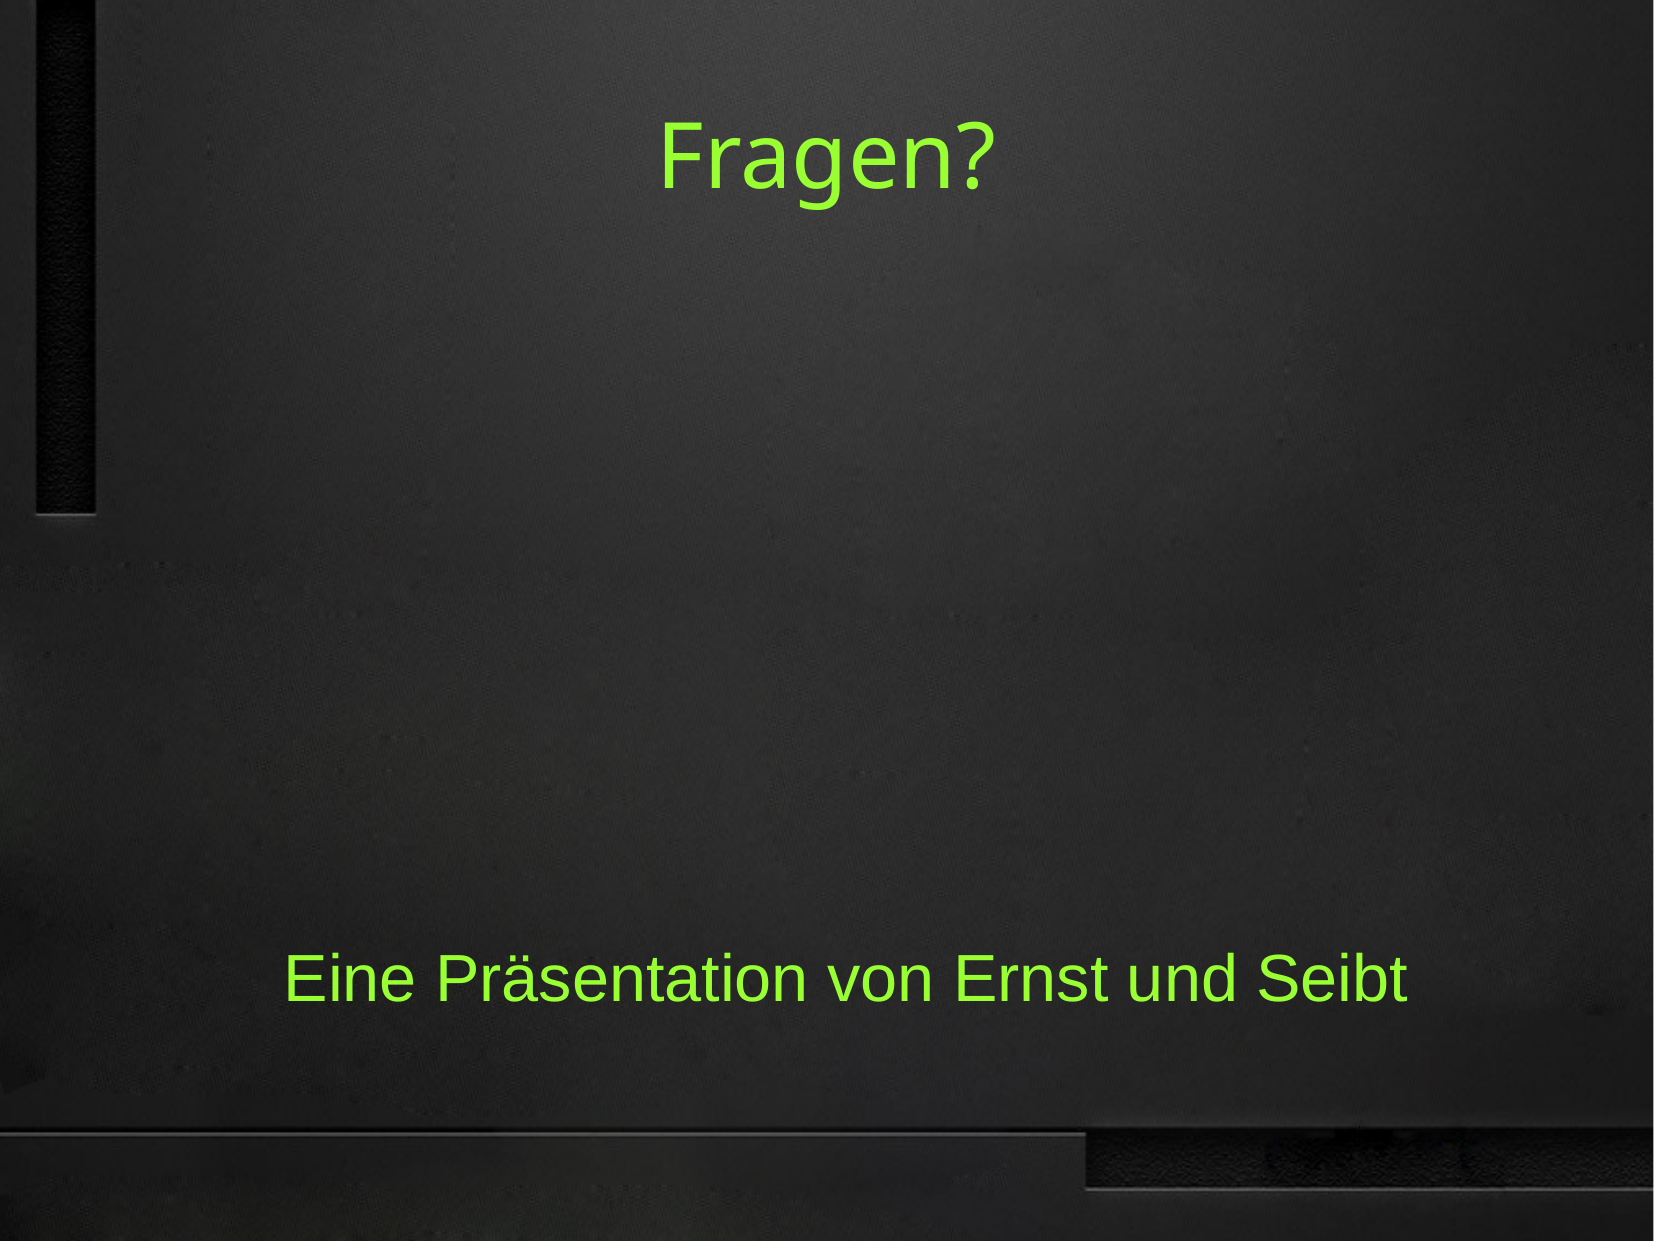

# Fragen?
Eine Präsentation von Ernst und Seibt